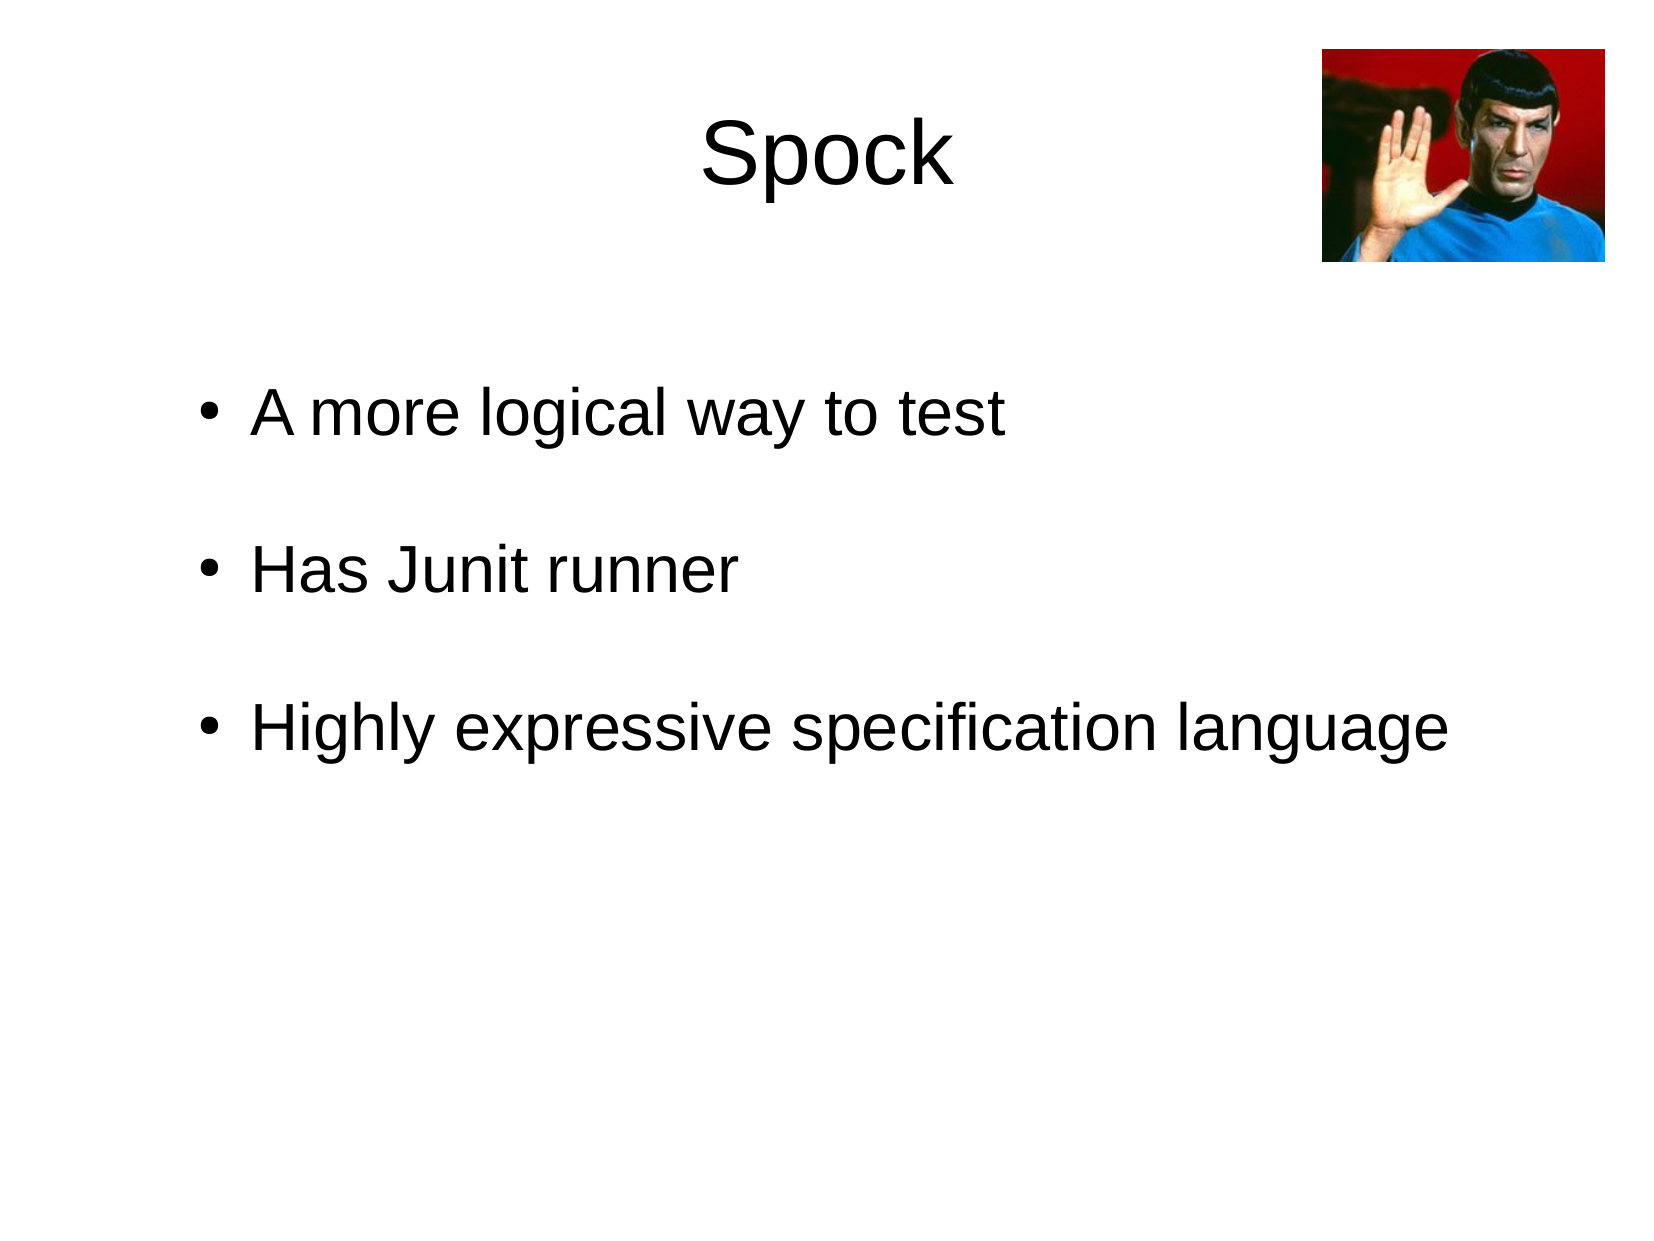

# Spock
A more logical way to test
Has Junit runner
Highly expressive specification language